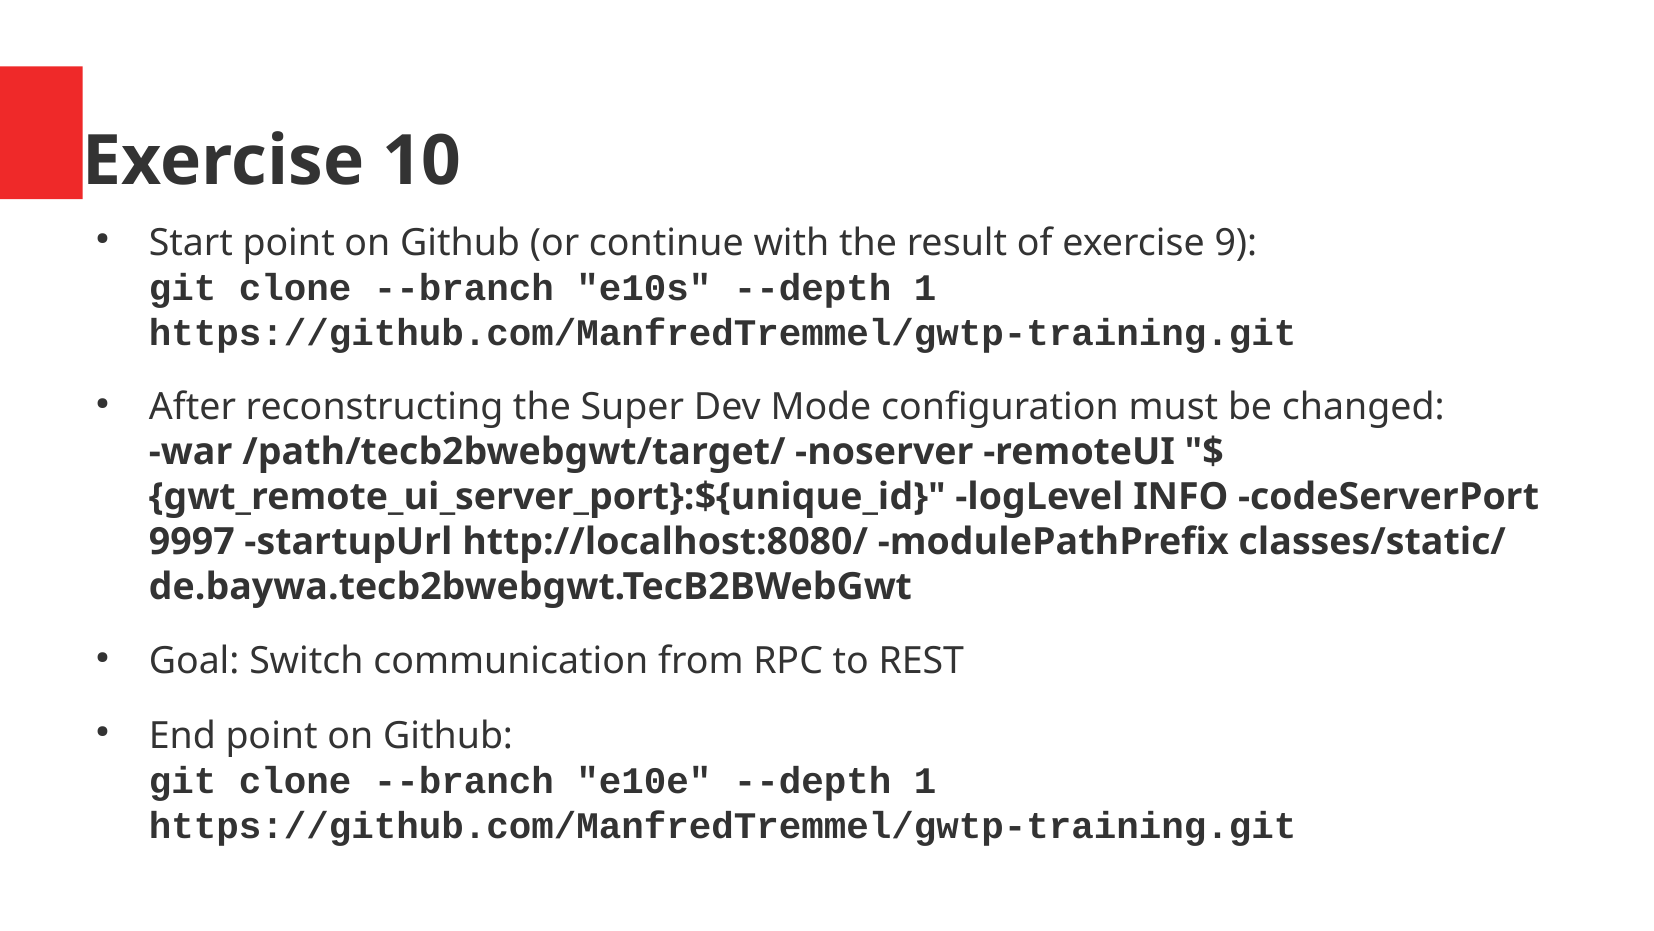

# Exercise 10
Start point on Github (or continue with the result of exercise 9):
git clone --branch "e10s" --depth 1 https://github.com/ManfredTremmel/gwtp-training.git
After reconstructing the Super Dev Mode configuration must be changed:
-war /path/tecb2bwebgwt/target/ -noserver -remoteUI "${gwt_remote_ui_server_port}:${unique_id}" -logLevel INFO -codeServerPort 9997 -startupUrl http://localhost:8080/ -modulePathPrefix classes/static/ de.baywa.tecb2bwebgwt.TecB2BWebGwt
Goal: Switch communication from RPC to REST
End point on Github:
git clone --branch "e10e" --depth 1 https://github.com/ManfredTremmel/gwtp-training.git